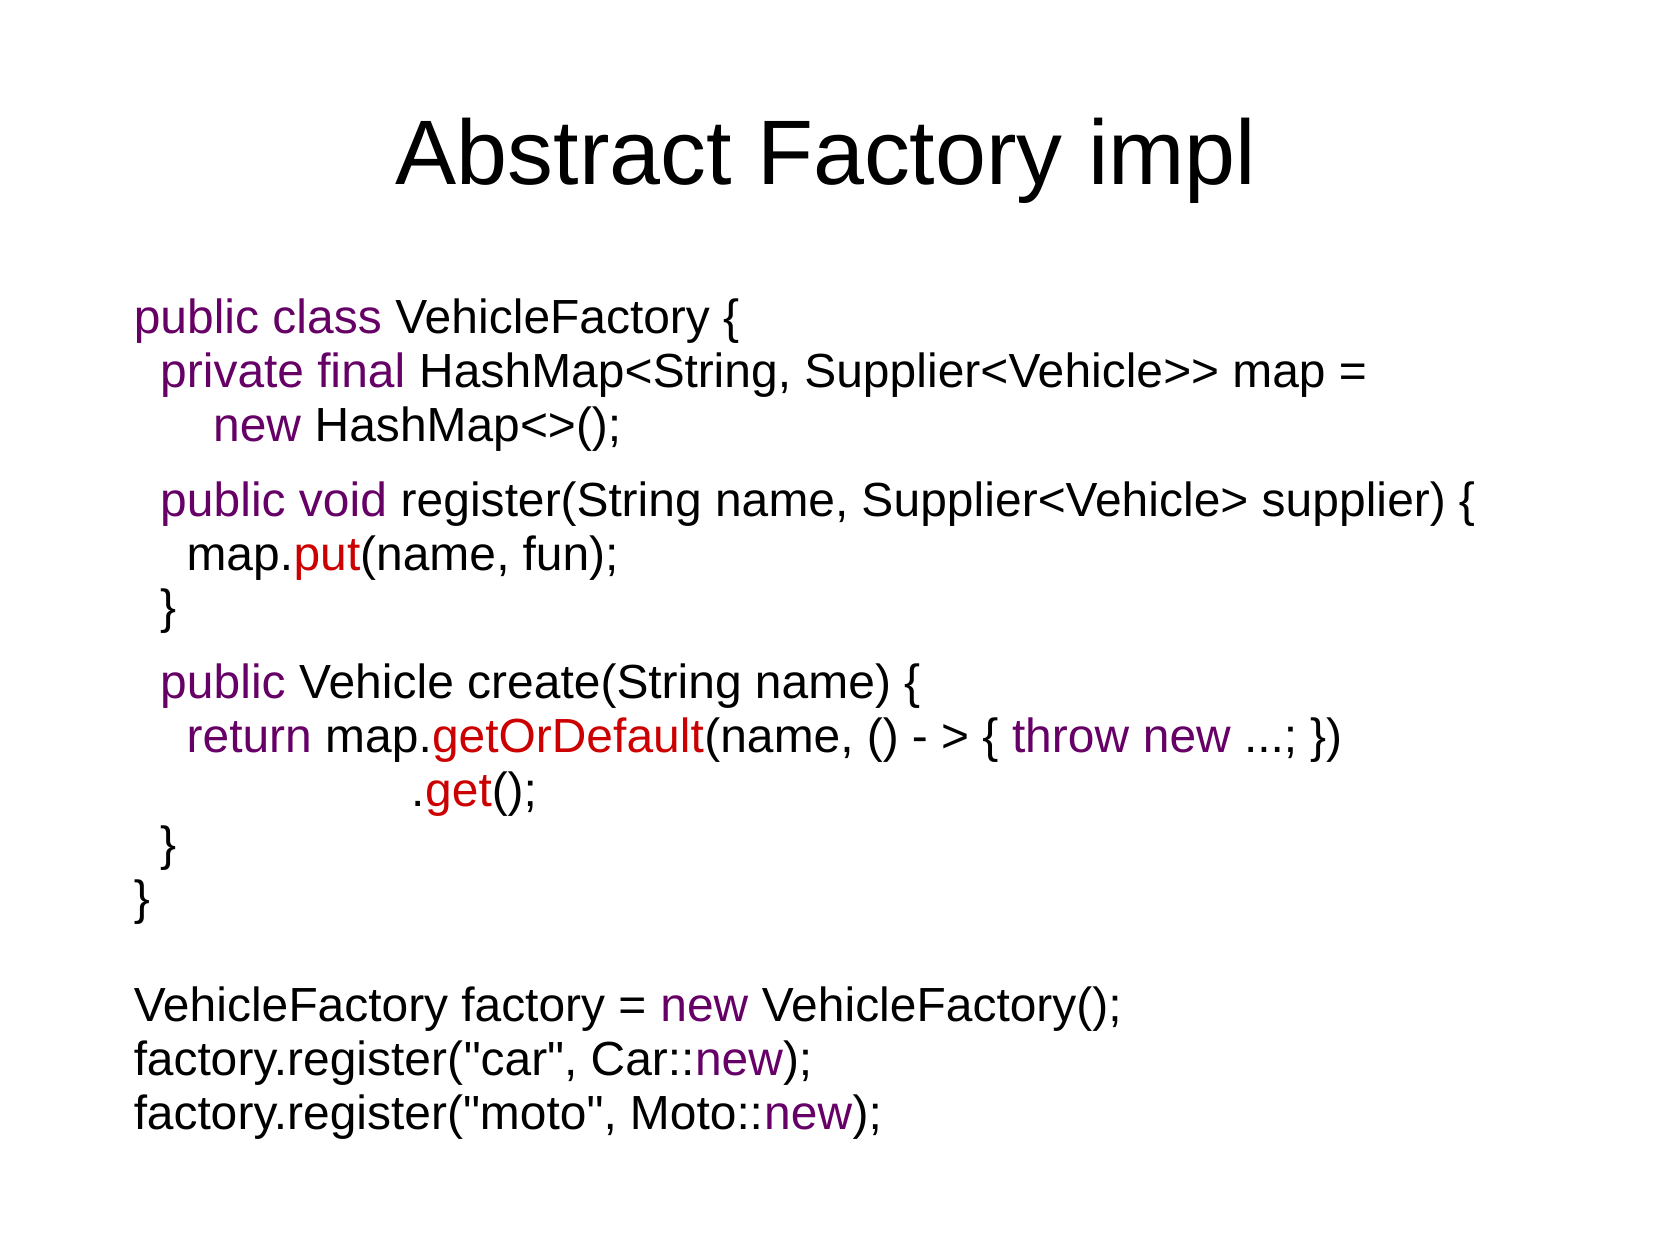

# Abstract Factory impl
public class VehicleFactory {
 private final HashMap<String, Supplier<Vehicle>> map =
 new HashMap<>();
 public void register(String name, Supplier<Vehicle> supplier) {
 map.put(name, fun);
 }
 public Vehicle create(String name) {
 return map.getOrDefault(name, () - > { throw new ...; })
 .get();
 }
}
VehicleFactory factory = new VehicleFactory();
factory.register("car", Car::new);
factory.register("moto", Moto::new);